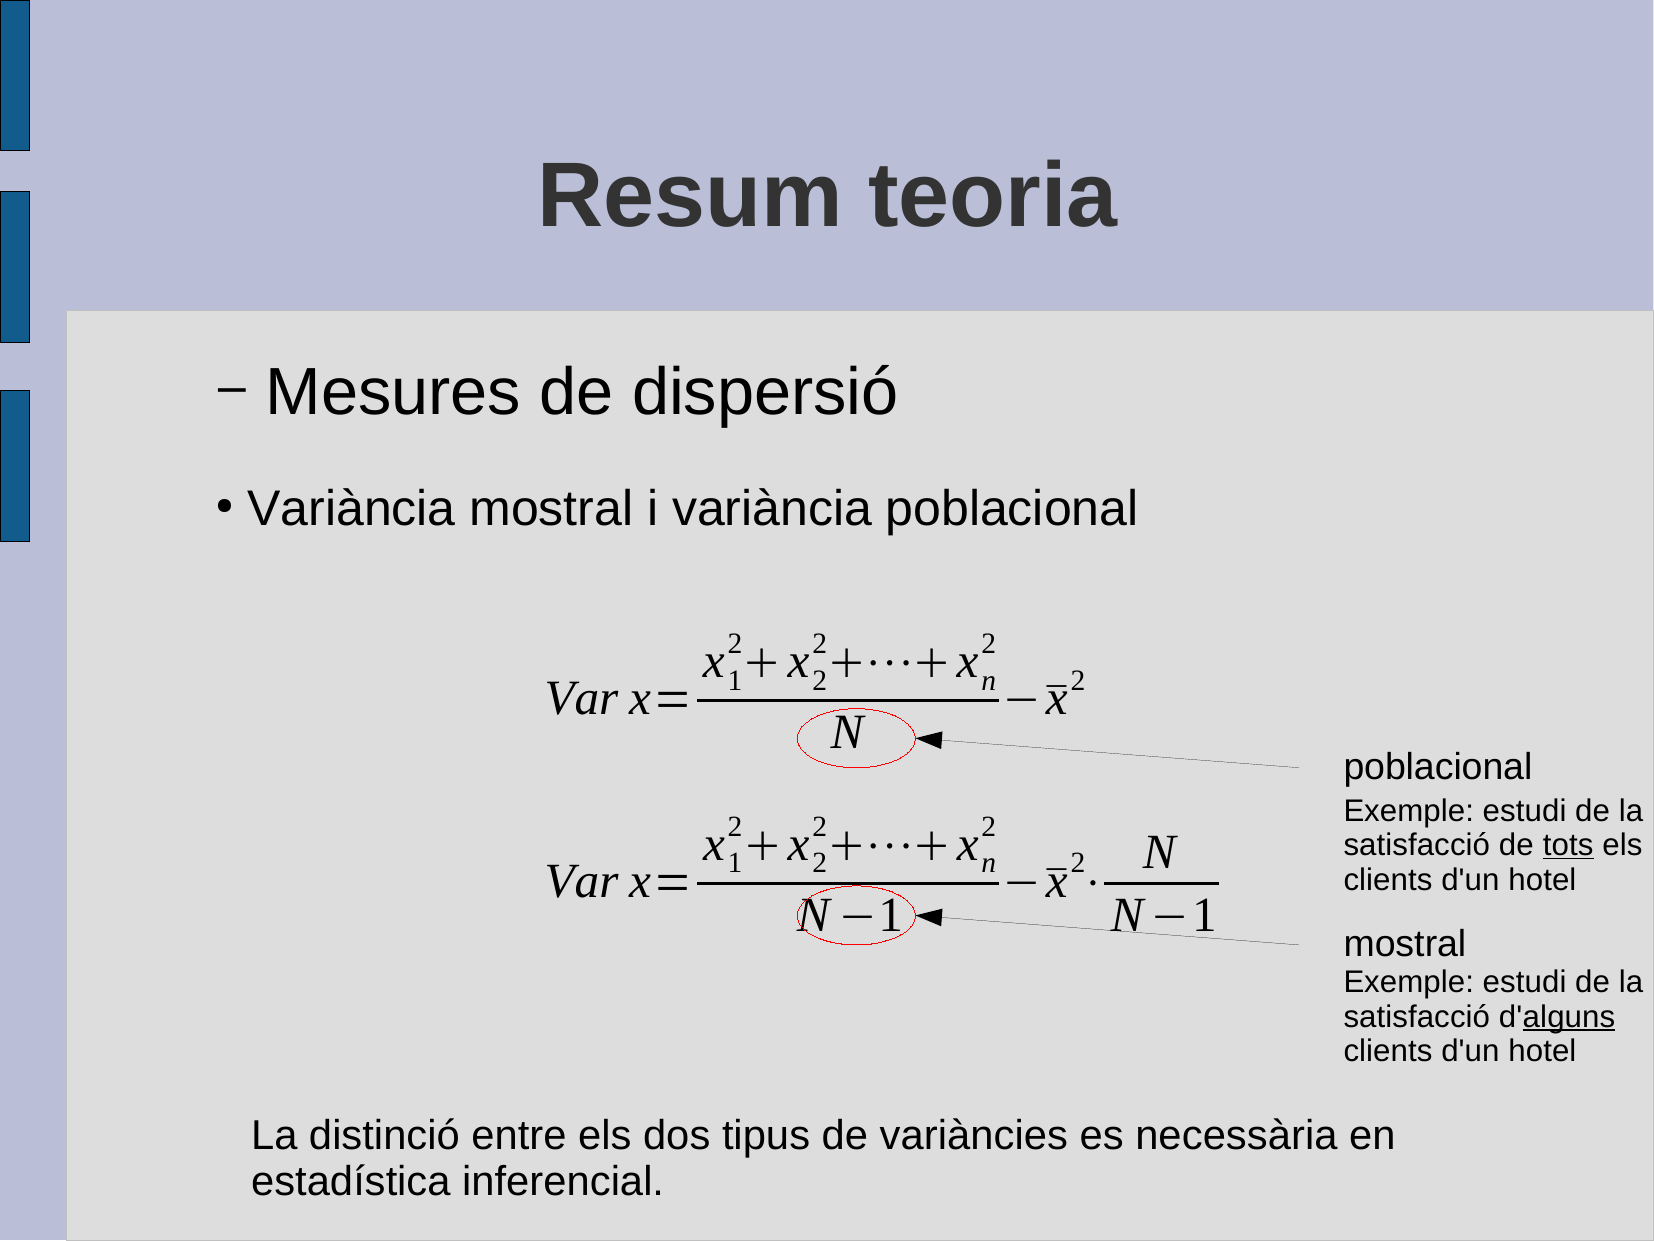

# Resum teoria
Mesures de dispersió
 Variància mostral i variància poblacional
poblacional
Exemple: estudi de la satisfacció de tots els clients d'un hotel
mostral
Exemple: estudi de la satisfacció d'alguns clients d'un hotel
La distinció entre els dos tipus de variàncies es necessària en estadística inferencial.